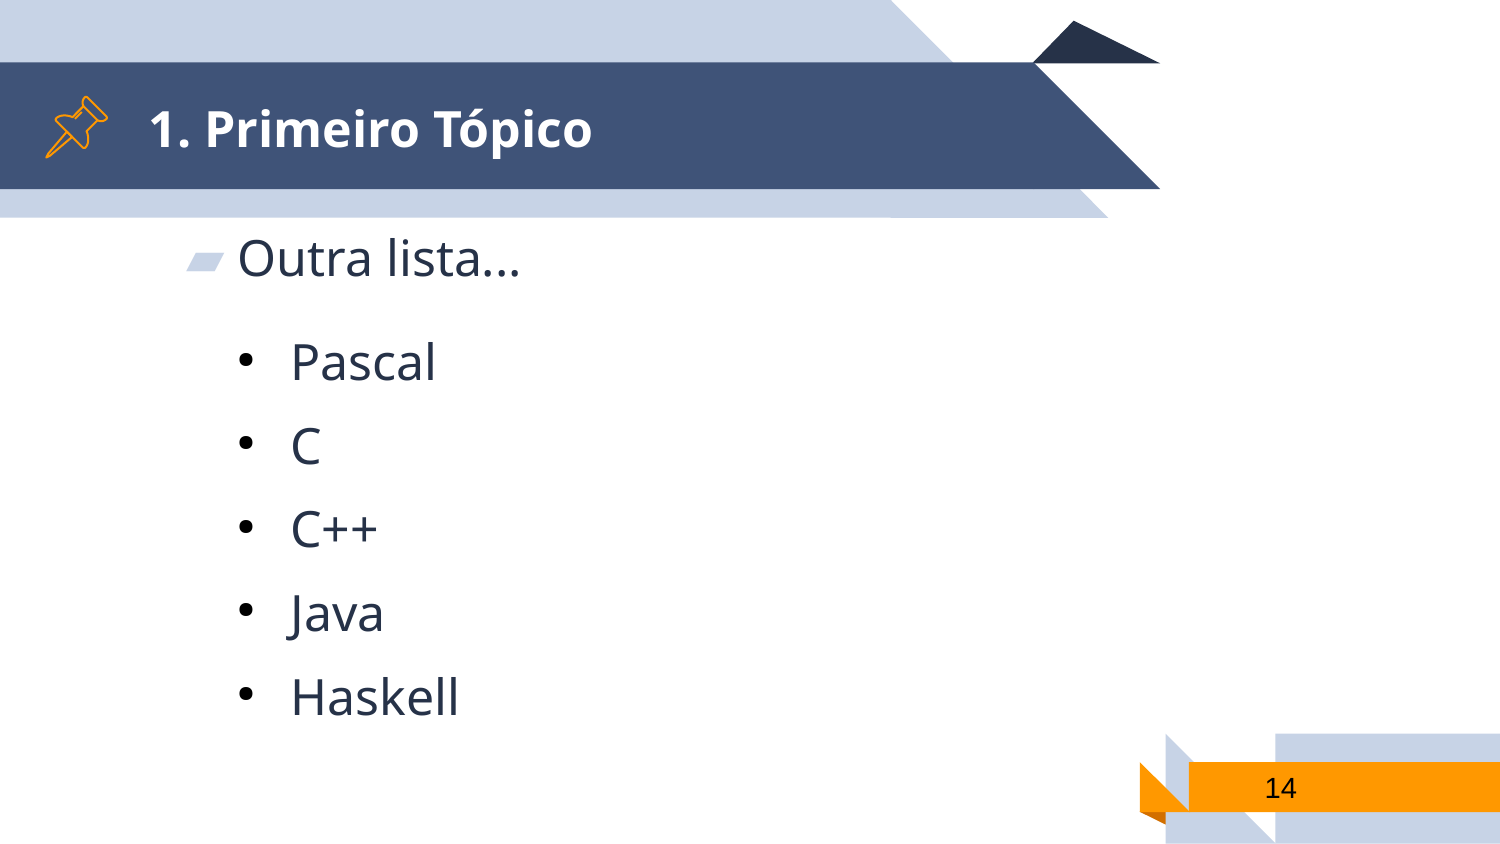

# 1. Primeiro Tópico
 Outra lista...
Pascal
C
C++
Java
Haskell